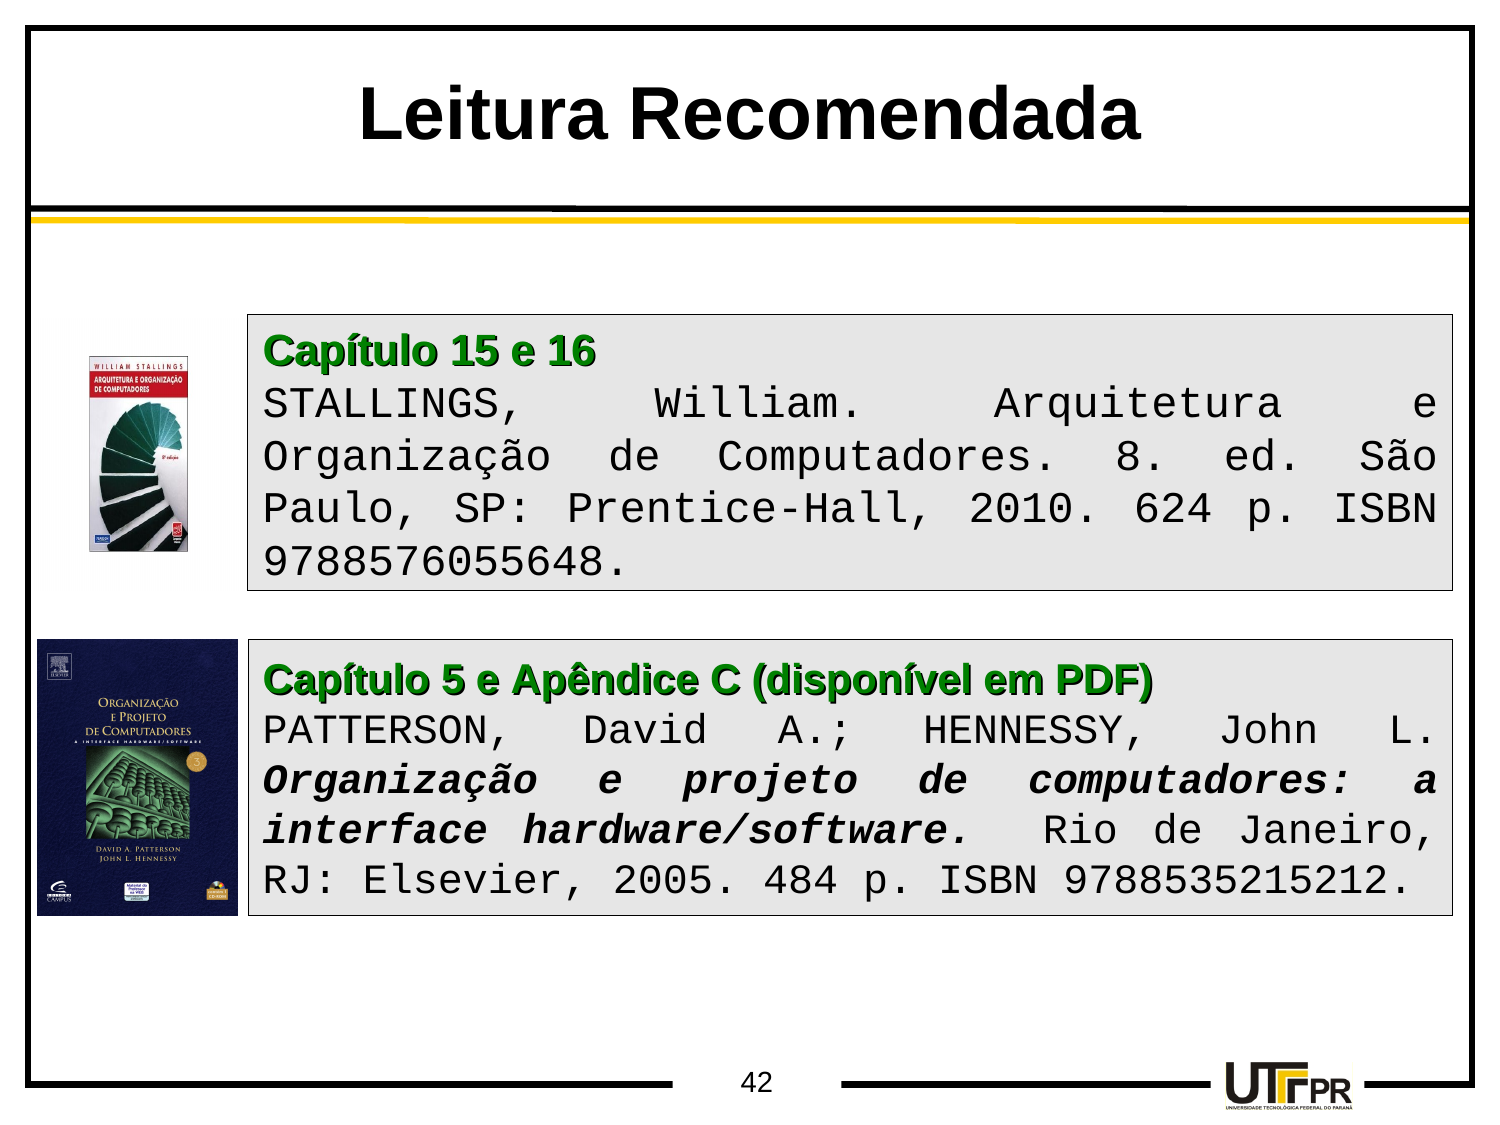

Leitura Recomendada
Capítulo 15 e 16
STALLINGS, William. Arquitetura e Organização de Computadores. 8. ed. São Paulo, SP: Prentice-Hall, 2010. 624 p. ISBN 9788576055648.
# Leitura recomendada
Capítulo 5 e Apêndice C (disponível em PDF)
PATTERSON, David A.; HENNESSY, John L. Organização e projeto de computadores: a interface hardware/software. Rio de Janeiro, RJ: Elsevier, 2005. 484 p. ISBN 9788535215212.